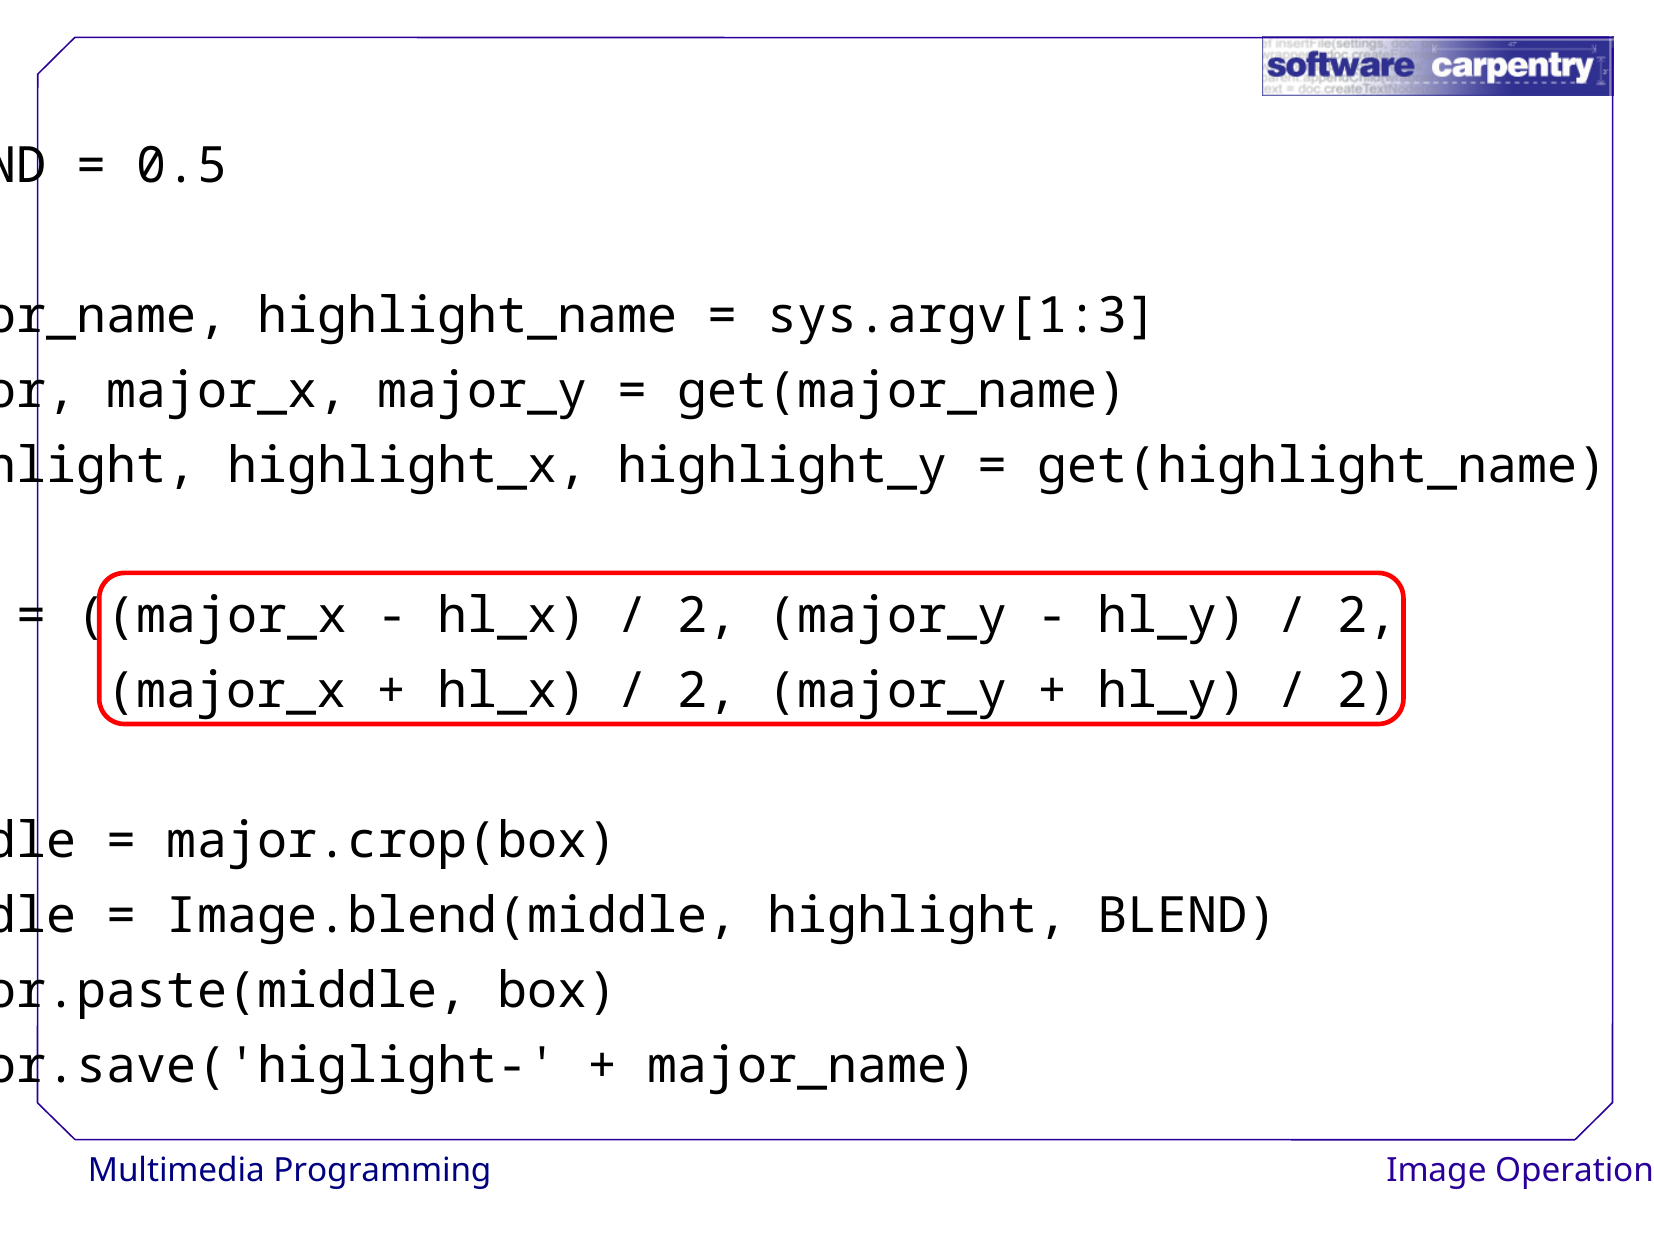

BLEND = 0.5
major_name, highlight_name = sys.argv[1:3]
major, major_x, major_y = get(major_name)
highlight, highlight_x, highlight_y = get(highlight_name)
box = ((major_x - hl_x) / 2, (major_y - hl_y) / 2,
 (major_x + hl_x) / 2, (major_y + hl_y) / 2)
middle = major.crop(box)
middle = Image.blend(middle, highlight, BLEND)
major.paste(middle, box)
major.save('higlight-' + major_name)